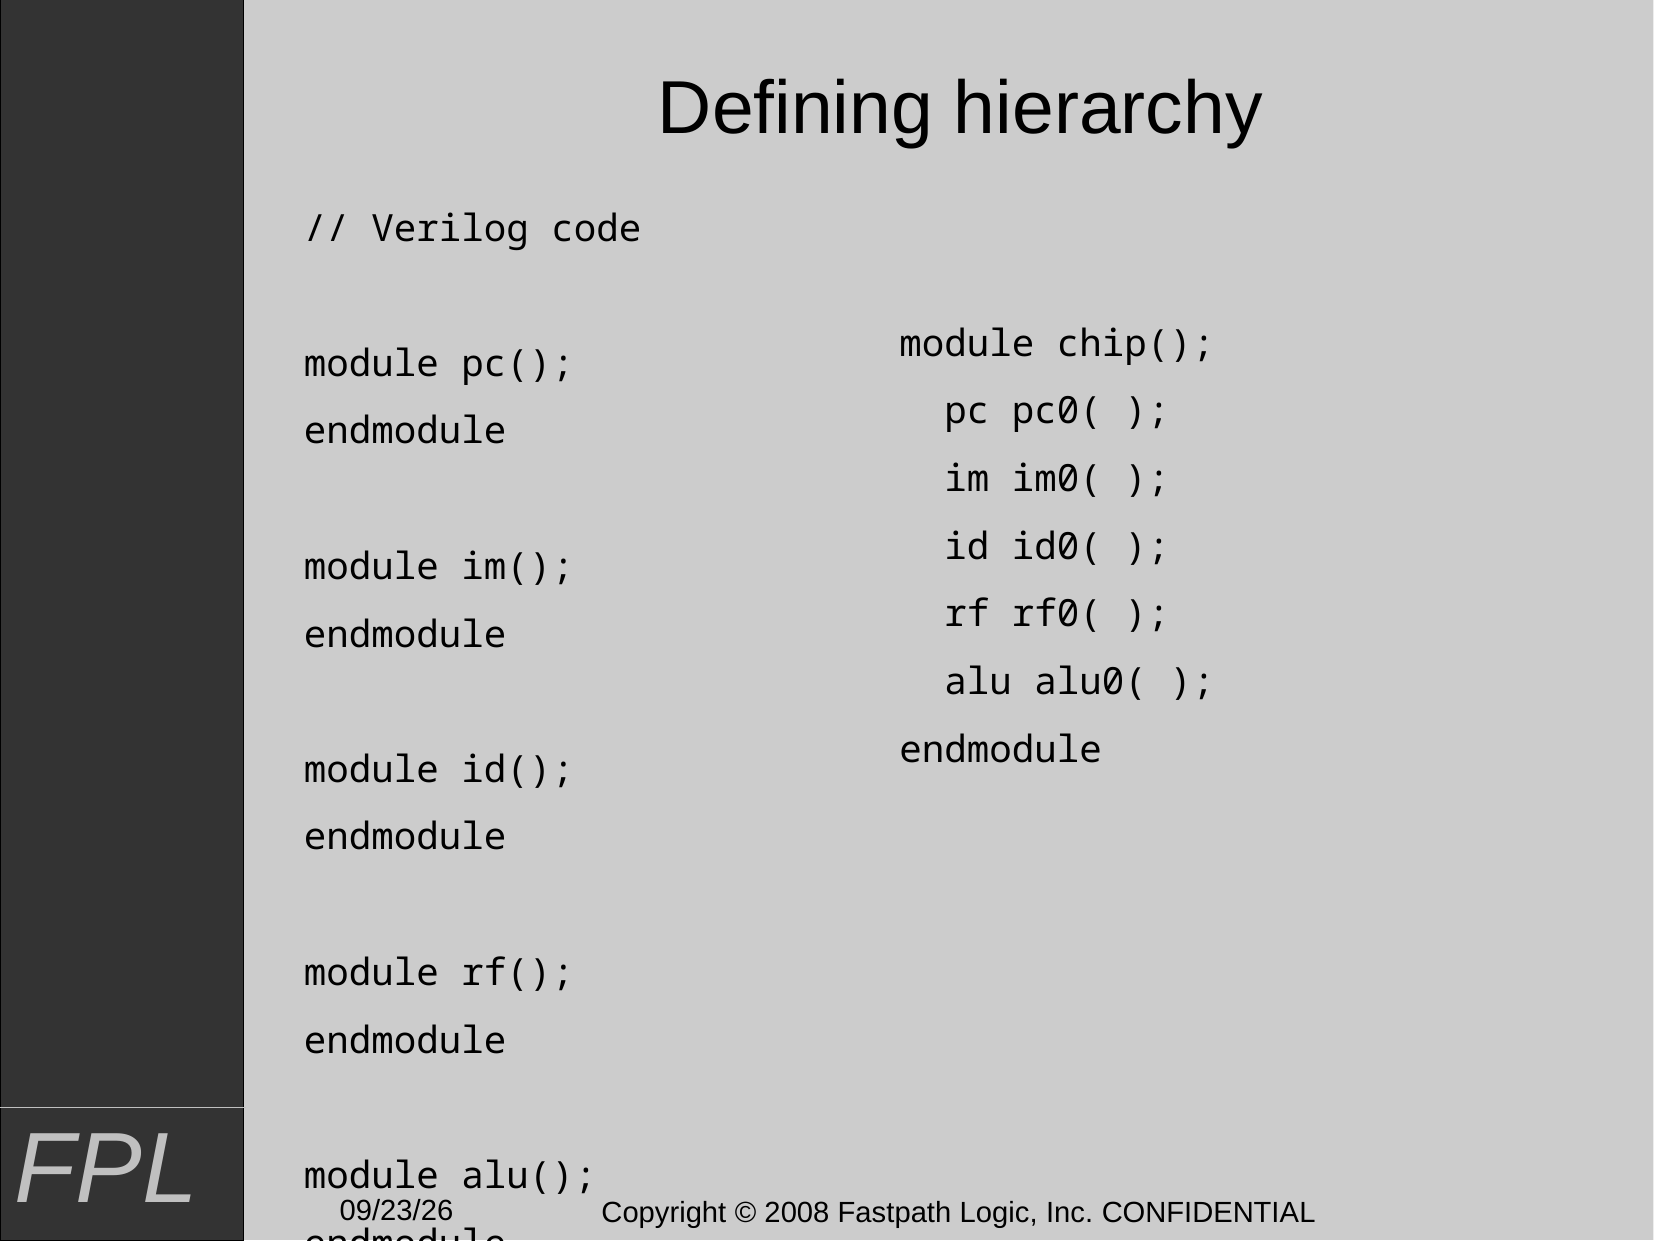

Defining hierarchy
// Verilog code
module pc();
endmodule
module im();
endmodule
module id();
endmodule
module rf();
endmodule
module alu();
endmodule
# module chip();
 pc pc0( );
 im im0( );
 id id0( );
 rf rf0( );
 alu alu0( );
endmodule
Copyright Fastpath Logic Inc. @2007